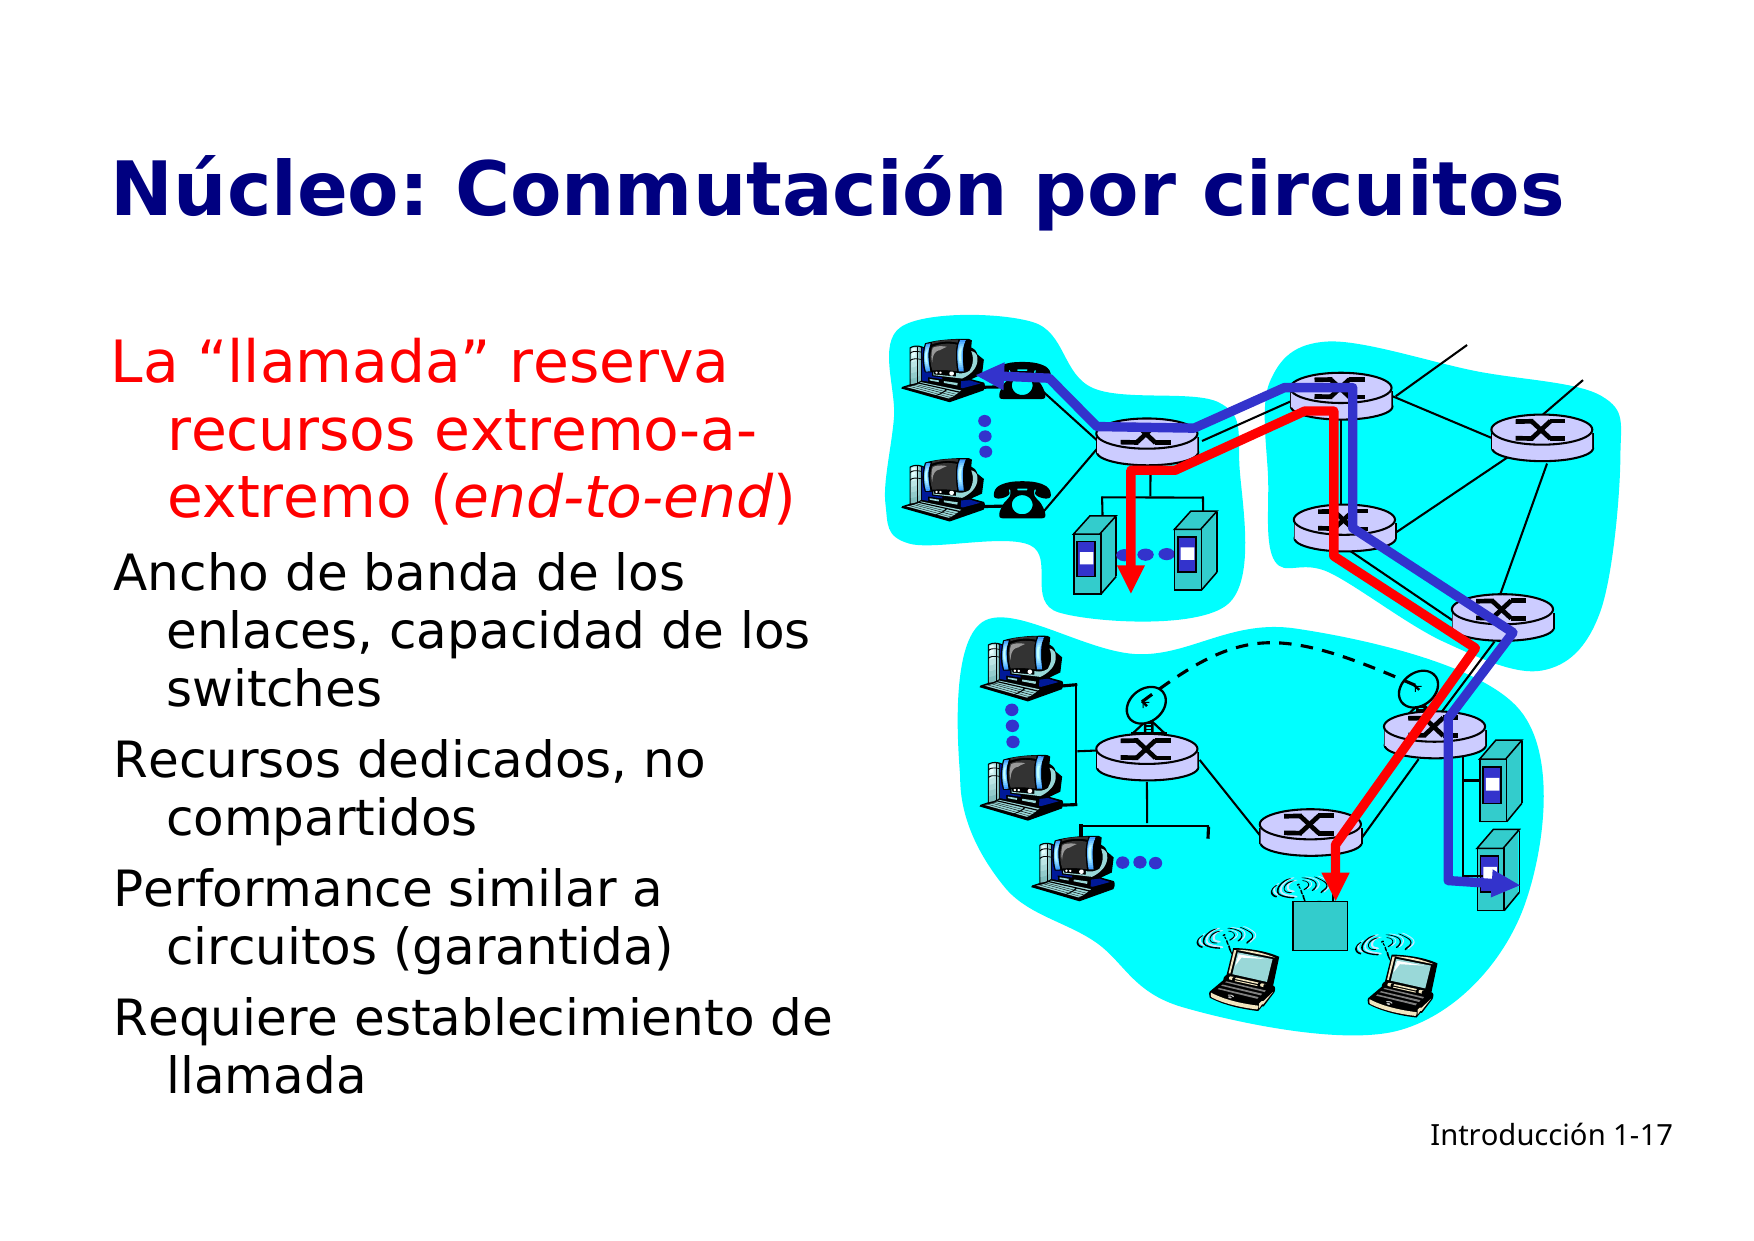

# Núcleo: Conmutación por circuitos
La “llamada” reserva recursos extremo-a-extremo (end-to-end)
Ancho de banda de los enlaces, capacidad de los switches
Recursos dedicados, no compartidos
Performance similar a circuitos (garantida)
Requiere establecimiento de llamada